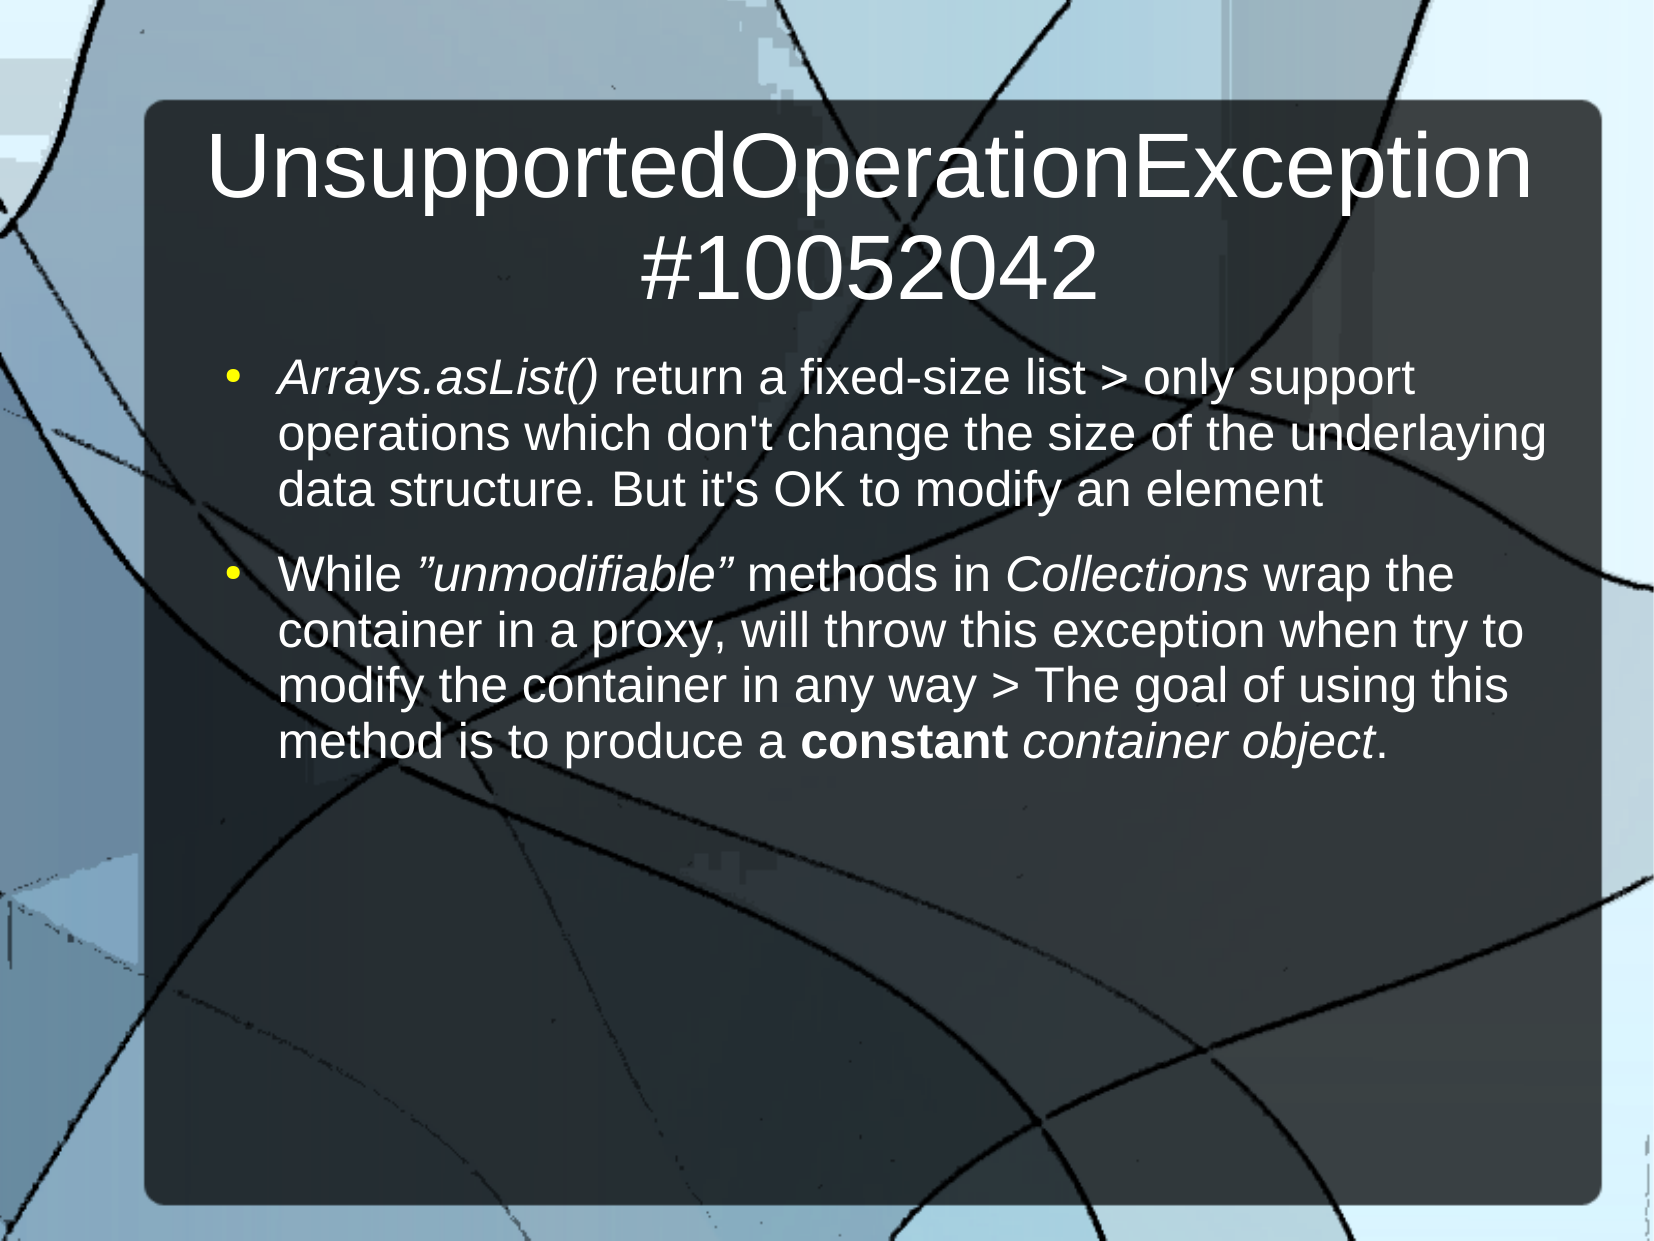

# UnsupportedOperationException #10052042
Arrays.asList() return a fixed-size list > only support operations which don't change the size of the underlaying data structure. But it's OK to modify an element
While ”unmodifiable” methods in Collections wrap the container in a proxy, will throw this exception when try to modify the container in any way > The goal of using this method is to produce a constant container object.